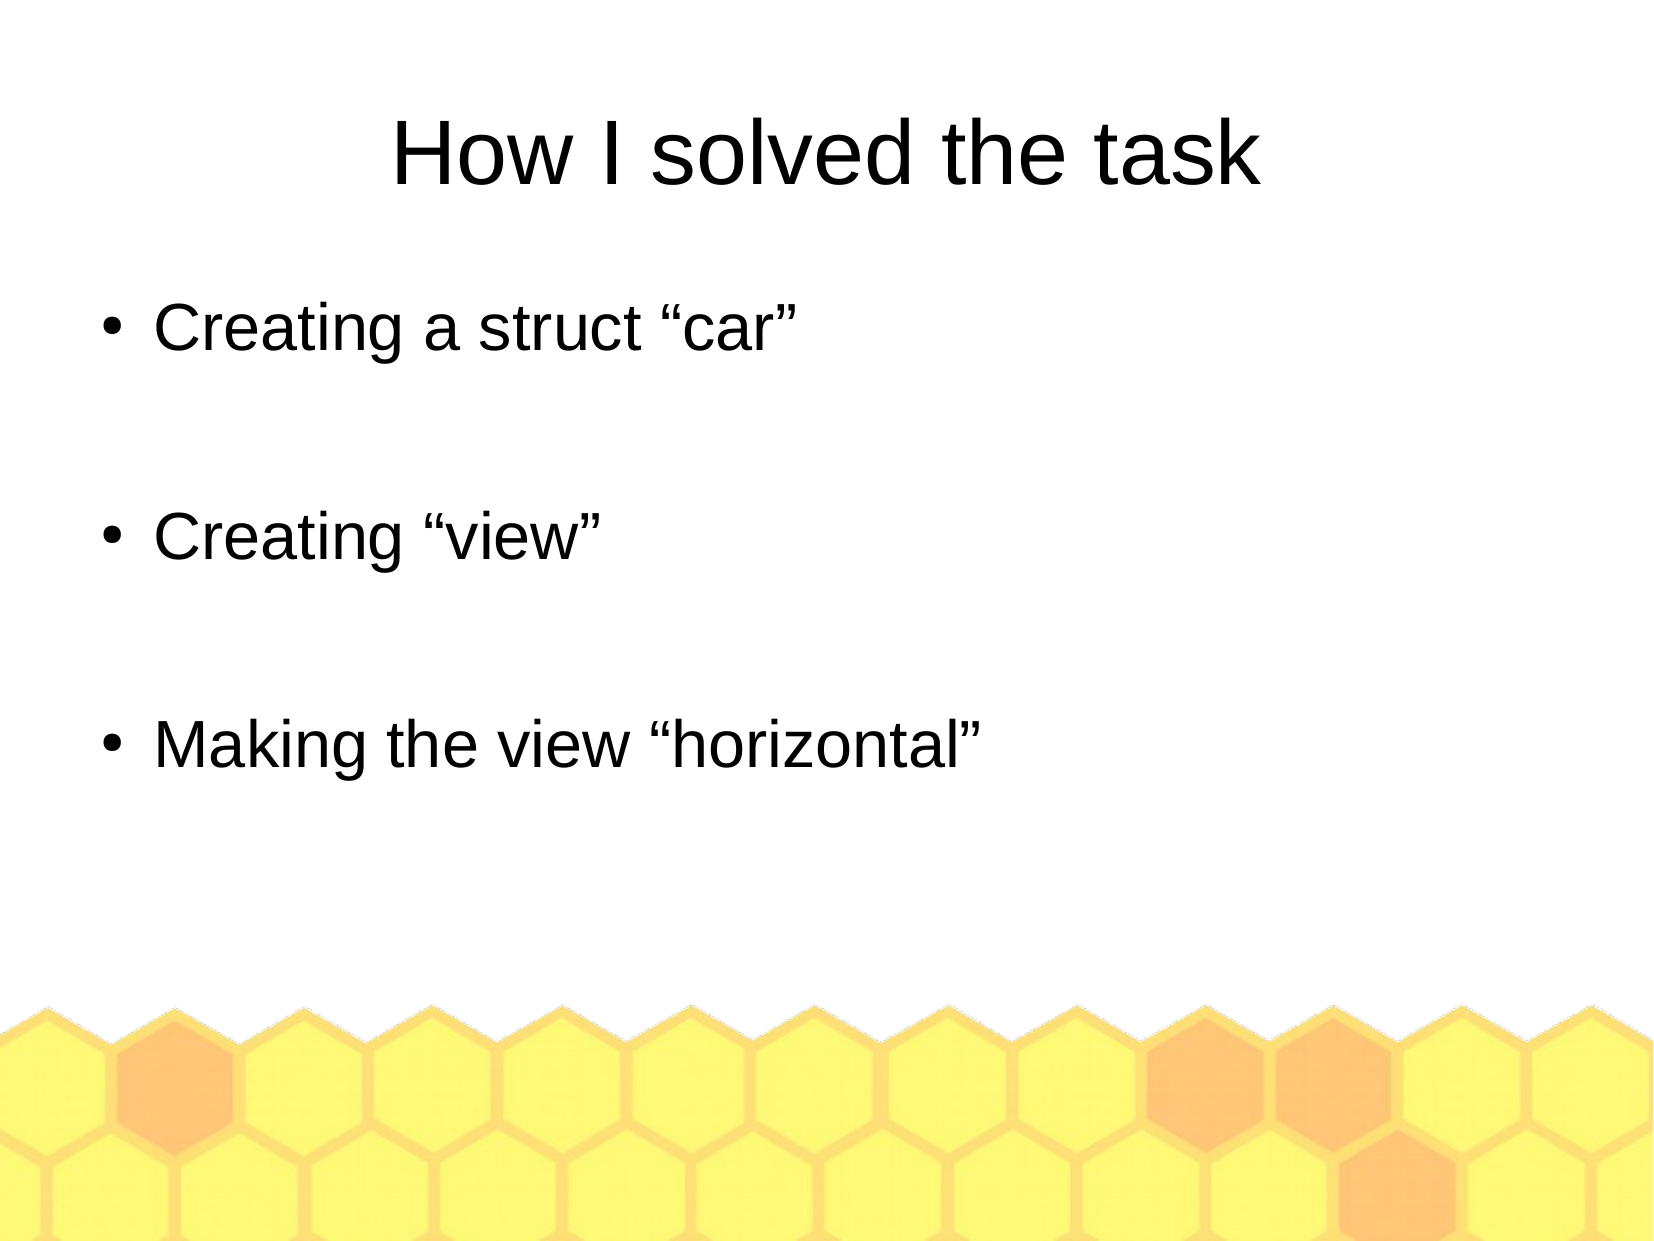

# How I solved the task
Creating a struct “car”
Creating “view”
Making the view “horizontal”